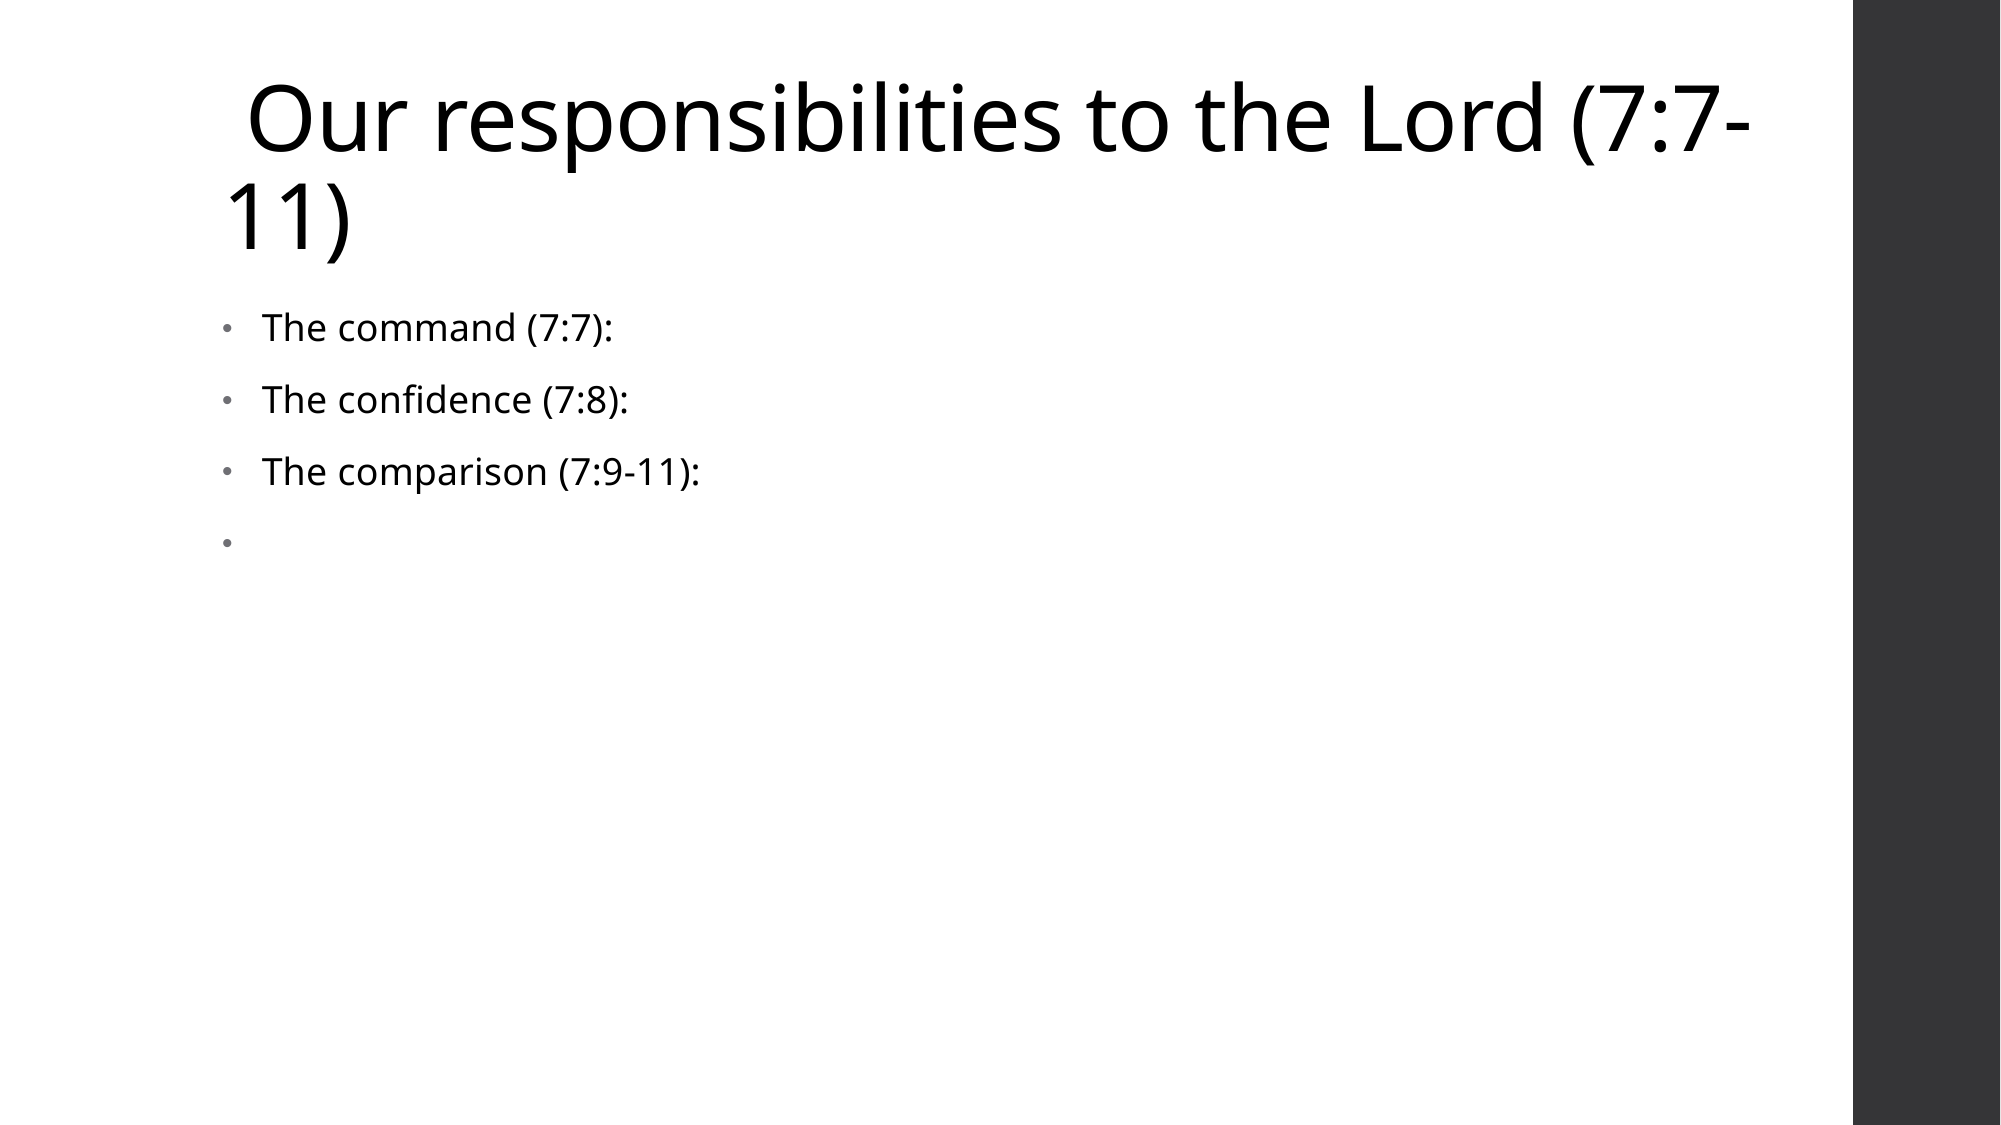

# Our responsibilities to the Lord (7:7-11)
 The command (7:7):
 The confidence (7:8):
 The comparison (7:9-11):